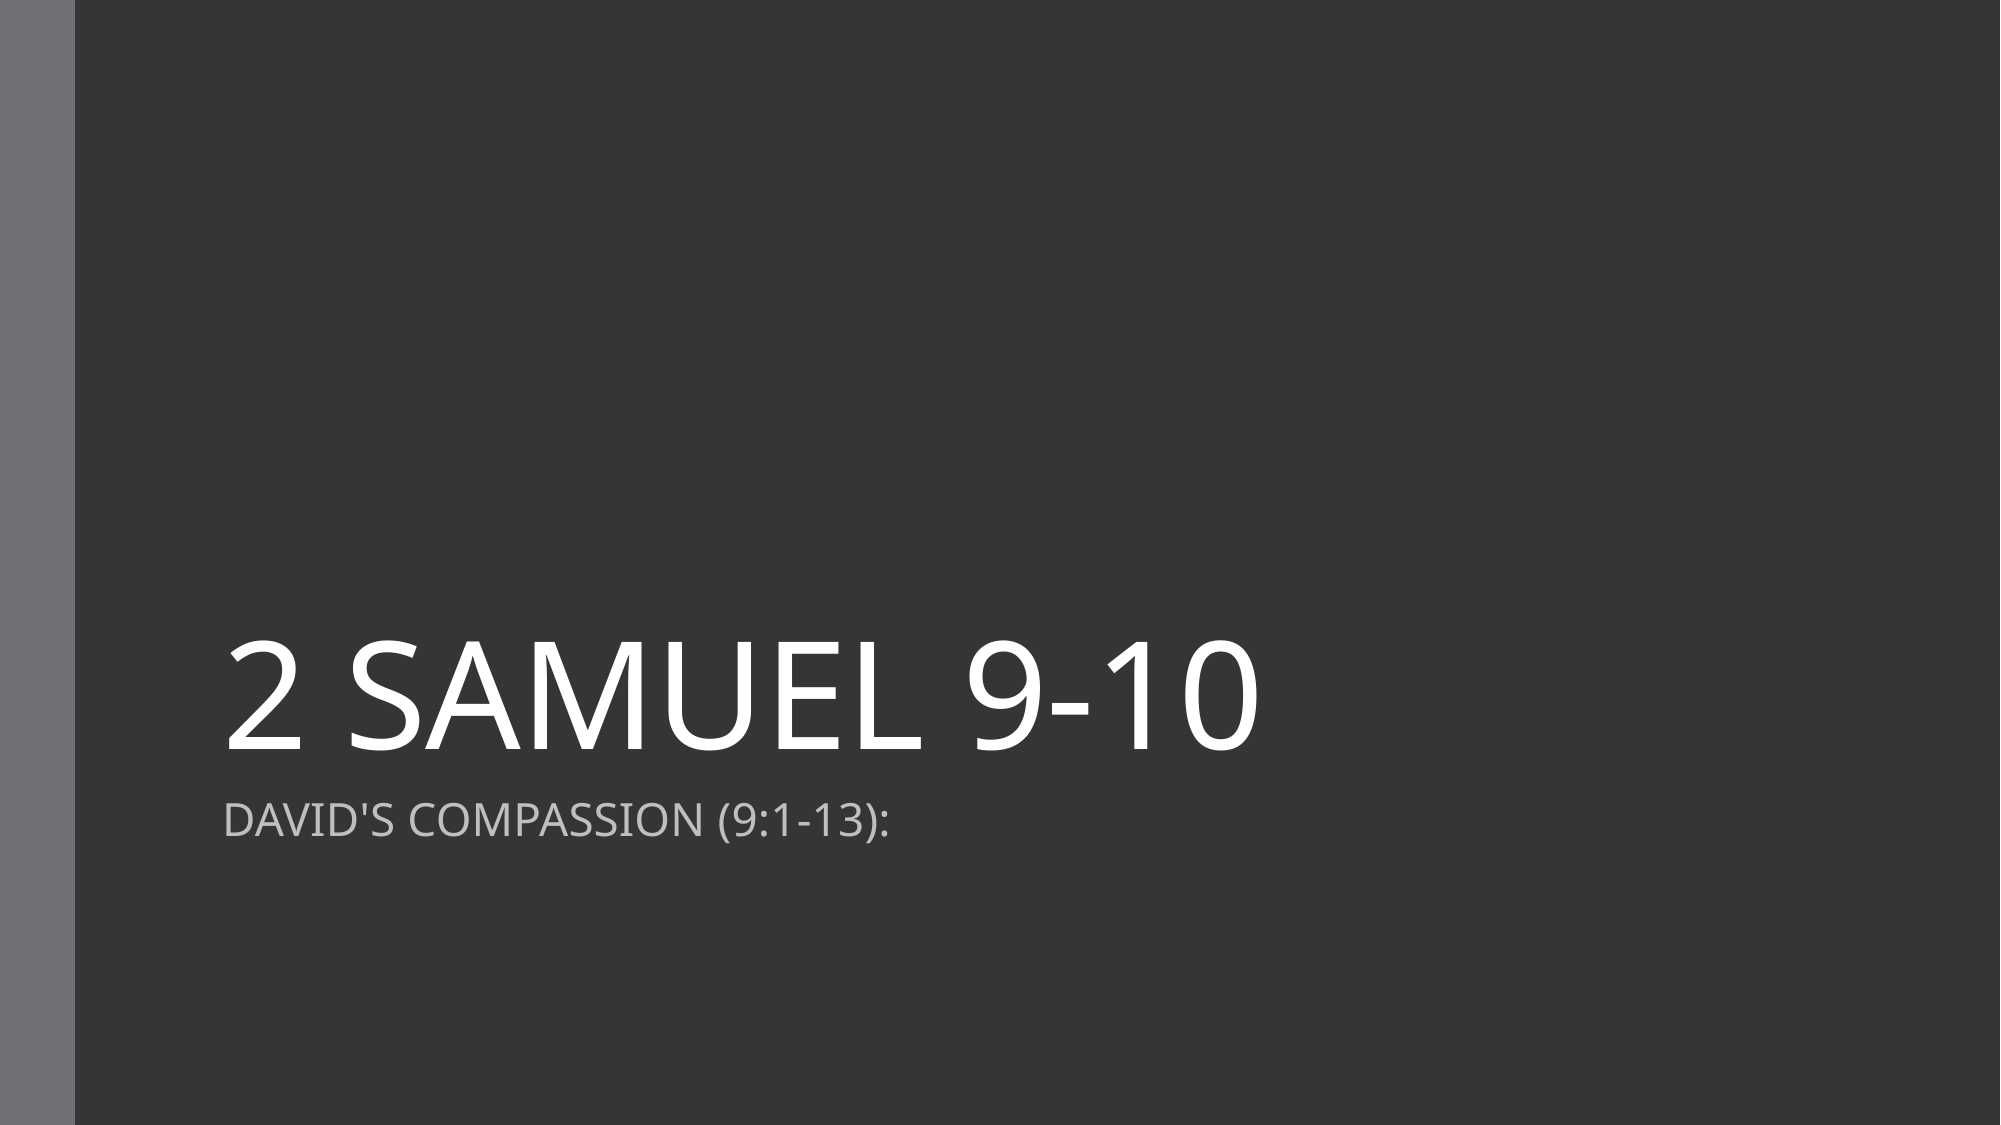

# 2 SAMUEL 9-10
DAVID'S COMPASSION (9:1-13):